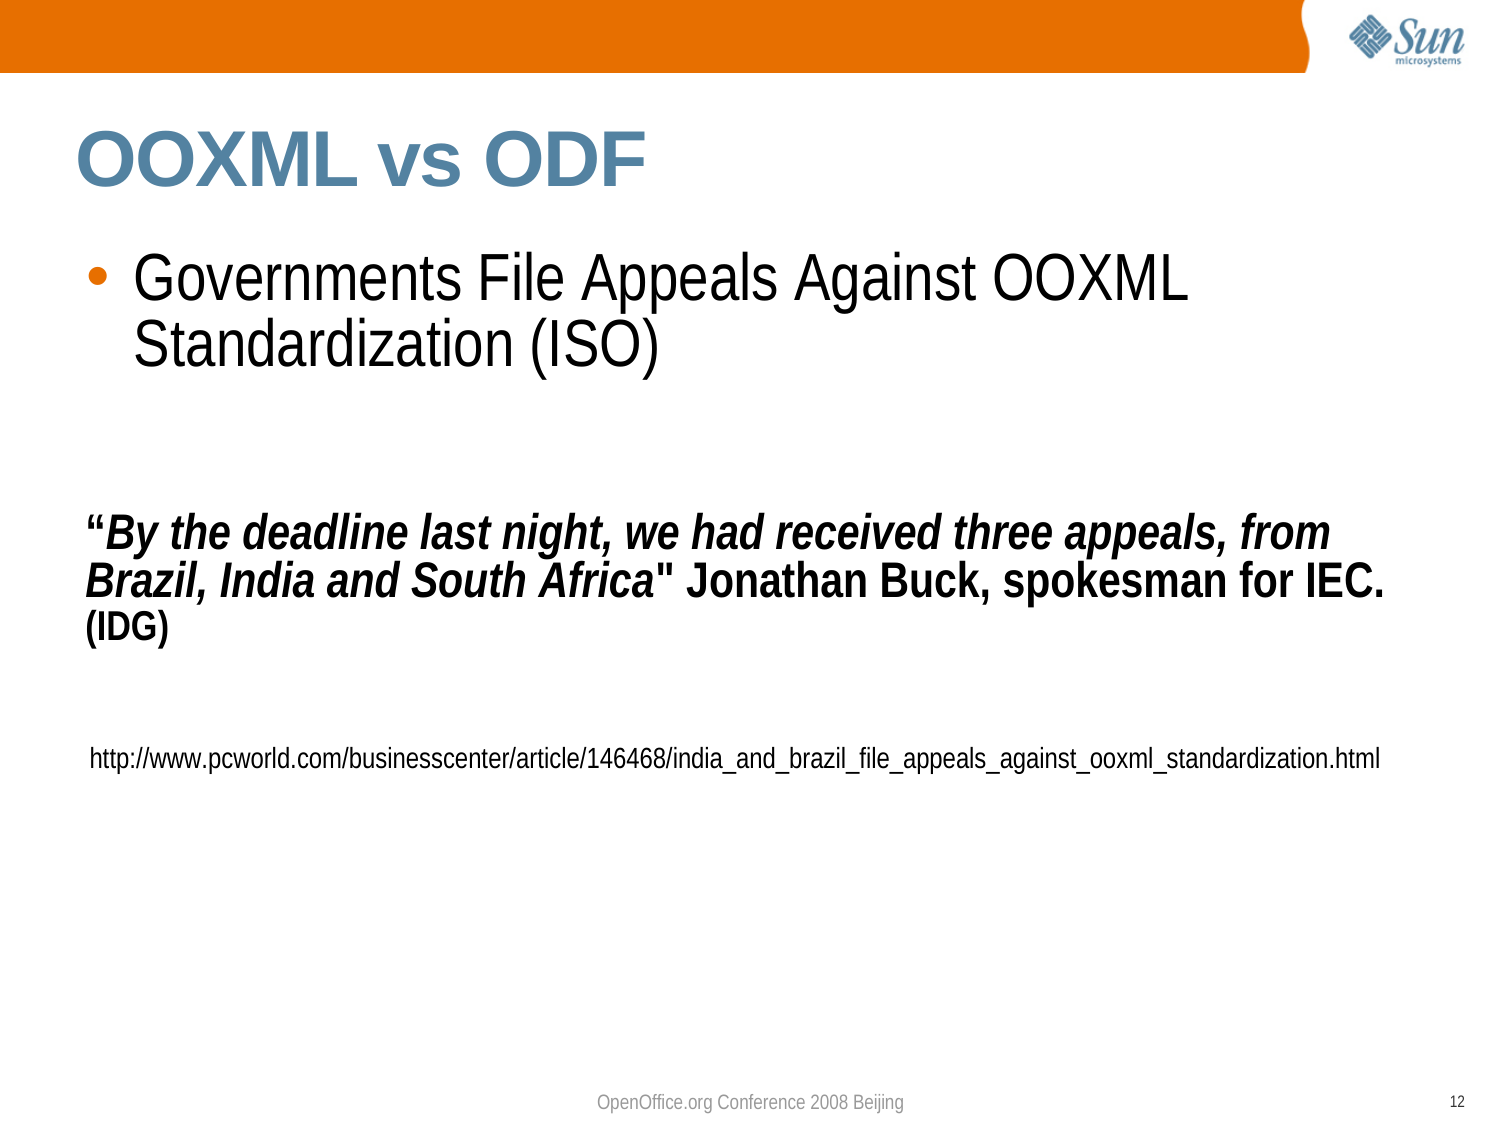

# OOXML vs ODF
Governments File Appeals Against OOXML Standardization (ISO)
“By the deadline last night, we had received three appeals, from Brazil, India and South Africa" Jonathan Buck, spokesman for IEC. (IDG)
http://www.pcworld.com/businesscenter/article/146468/india_and_brazil_file_appeals_against_ooxml_standardization.html